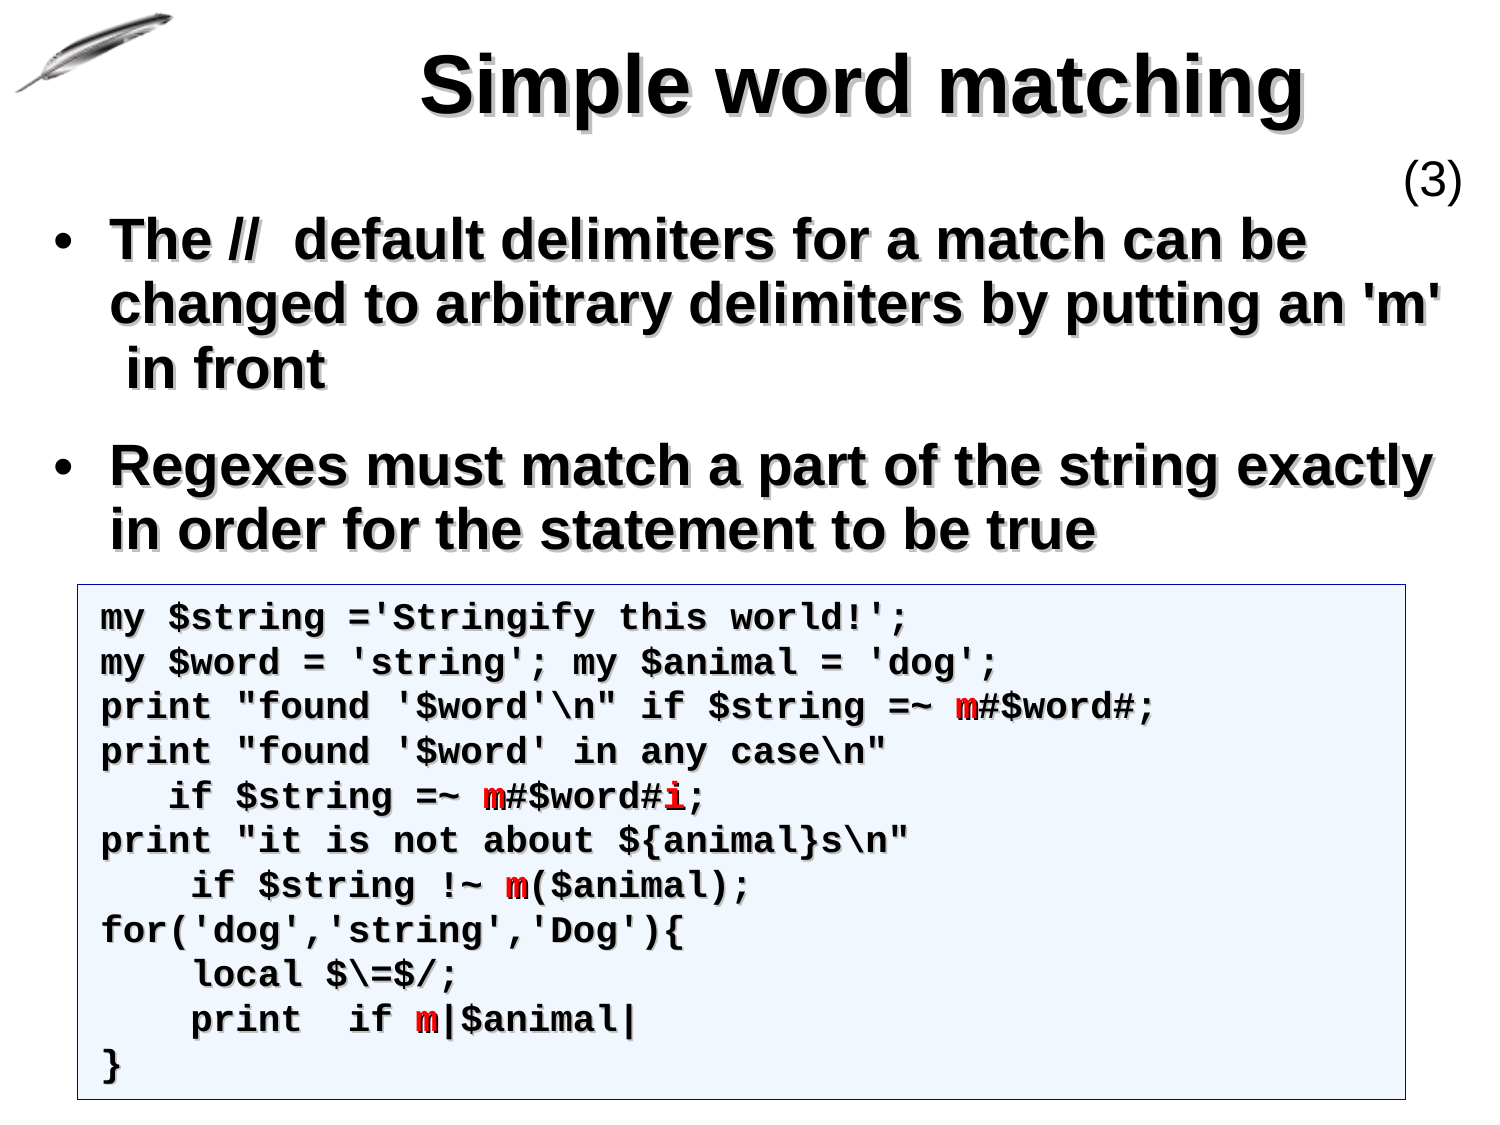

# Simple word matching
(3)
The // default delimiters for a match can be changed to arbitrary delimiters by putting an 'm' in front
Regexes must match a part of the string exactly in order for the statement to be true
my $string ='Stringify this world!';
my $word = 'string'; my $animal = 'dog';
print "found '$word'\n" if $string =~ m#$word#;
print "found '$word' in any case\n"
 if $string =~ m#$word#i;
print "it is not about ${animal}s\n"
 if $string !~ m($animal);
for('dog','string','Dog'){
 local $\=$/;
 print if m|$animal|
}